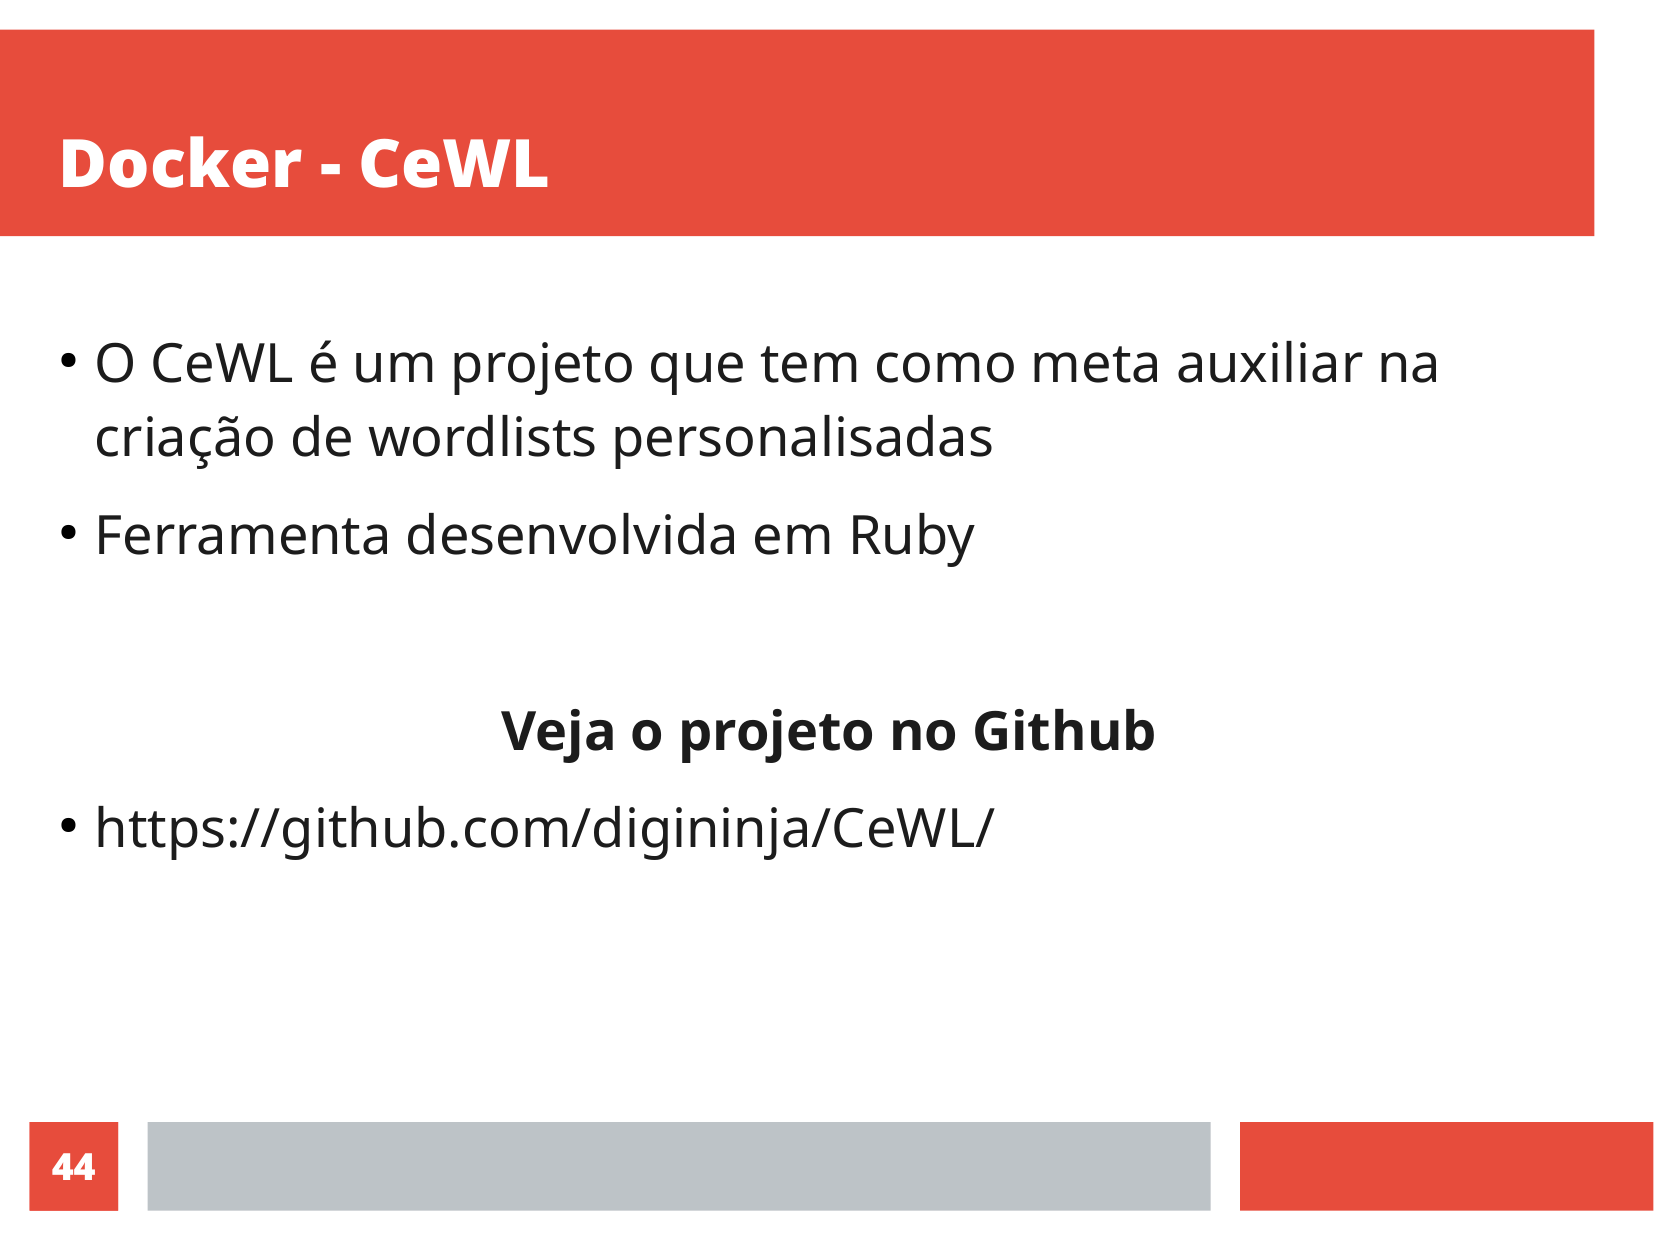

# Docker - CeWL
O CeWL é um projeto que tem como meta auxiliar na criação de wordlists personalisadas
Ferramenta desenvolvida em Ruby
Veja o projeto no Github
https://github.com/digininja/CeWL/
44